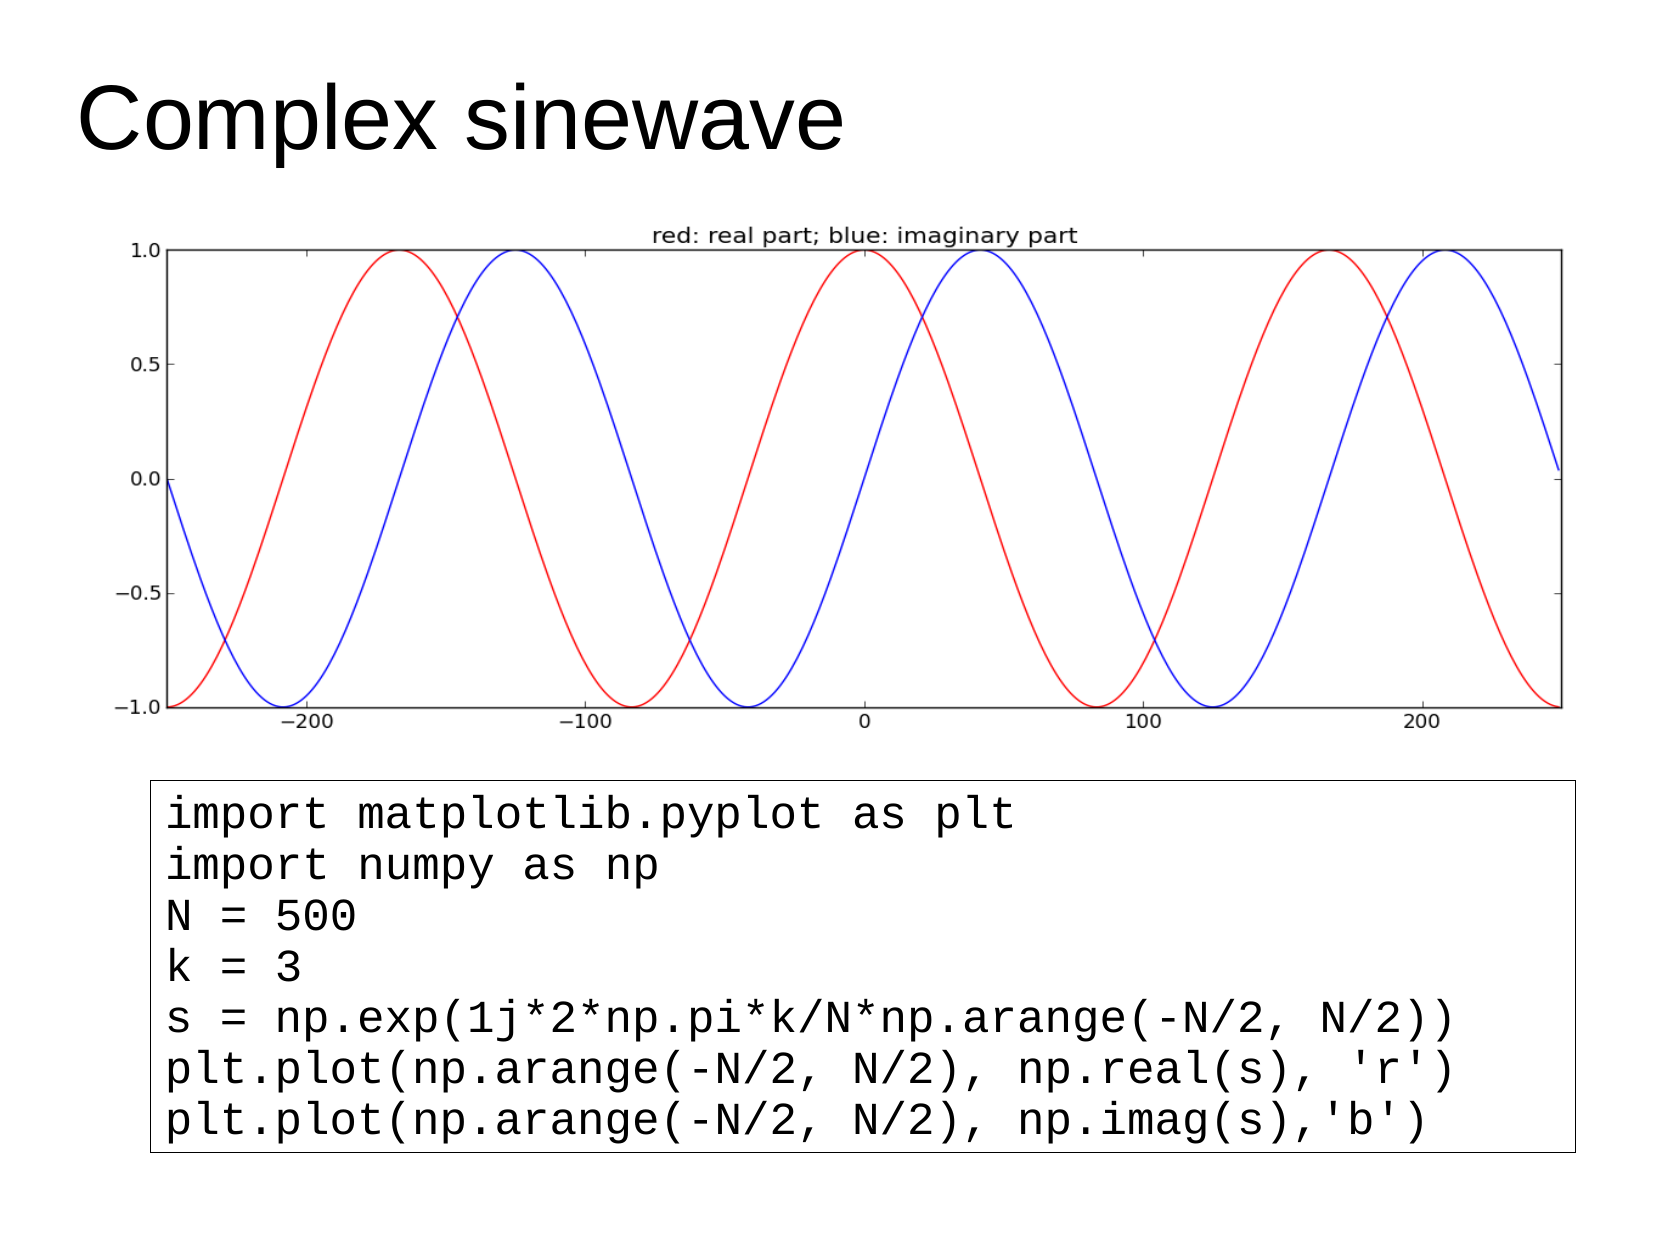

# Complex sinewave
import matplotlib.pyplot as plt
import numpy as np
N = 500
k = 3
s = np.exp(1j*2*np.pi*k/N*np.arange(-N/2, N/2))
plt.plot(np.arange(-N/2, N/2), np.real(s), 'r')
plt.plot(np.arange(-N/2, N/2), np.imag(s),'b')